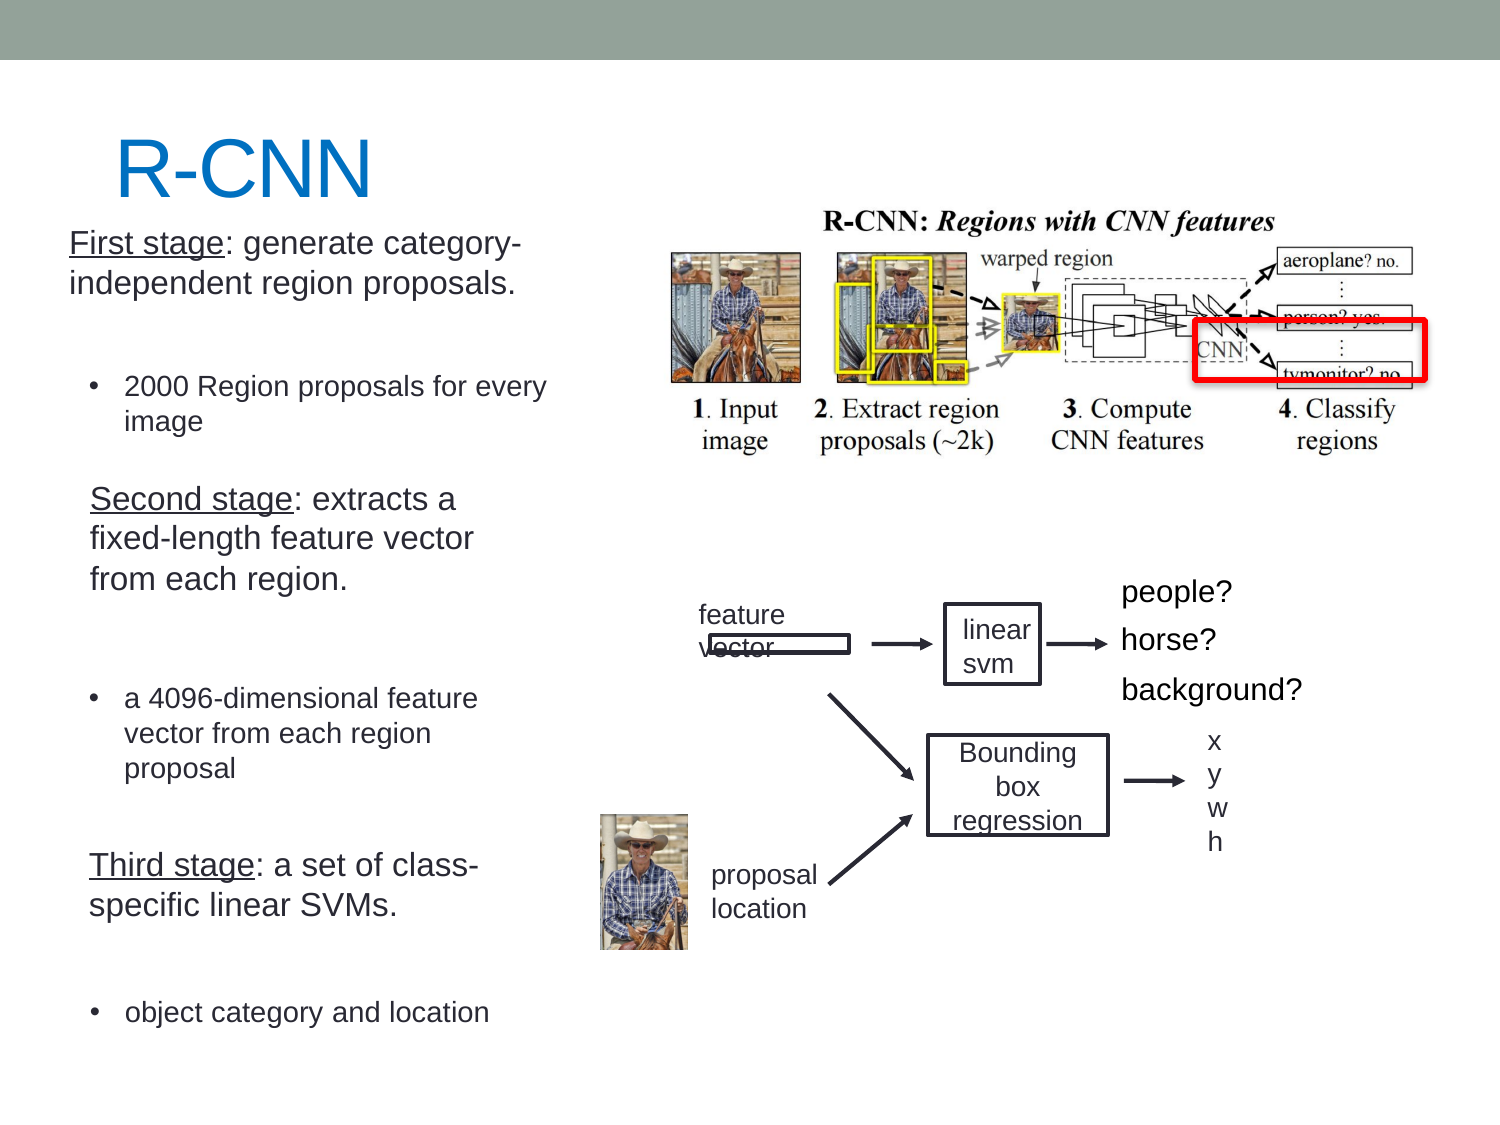

R-CNN
First stage: generate category-independent region proposals.
2000 Region proposals for every image
Second stage: extracts a fixed-length feature vector from each region.
people?
linear
svm
horse?
background?
feature vector
a 4096-dimensional feature vector from each region proposal
x
y
w
h
Bounding box regression
Third stage: a set of class- specific linear SVMs.
proposal location
object category and location